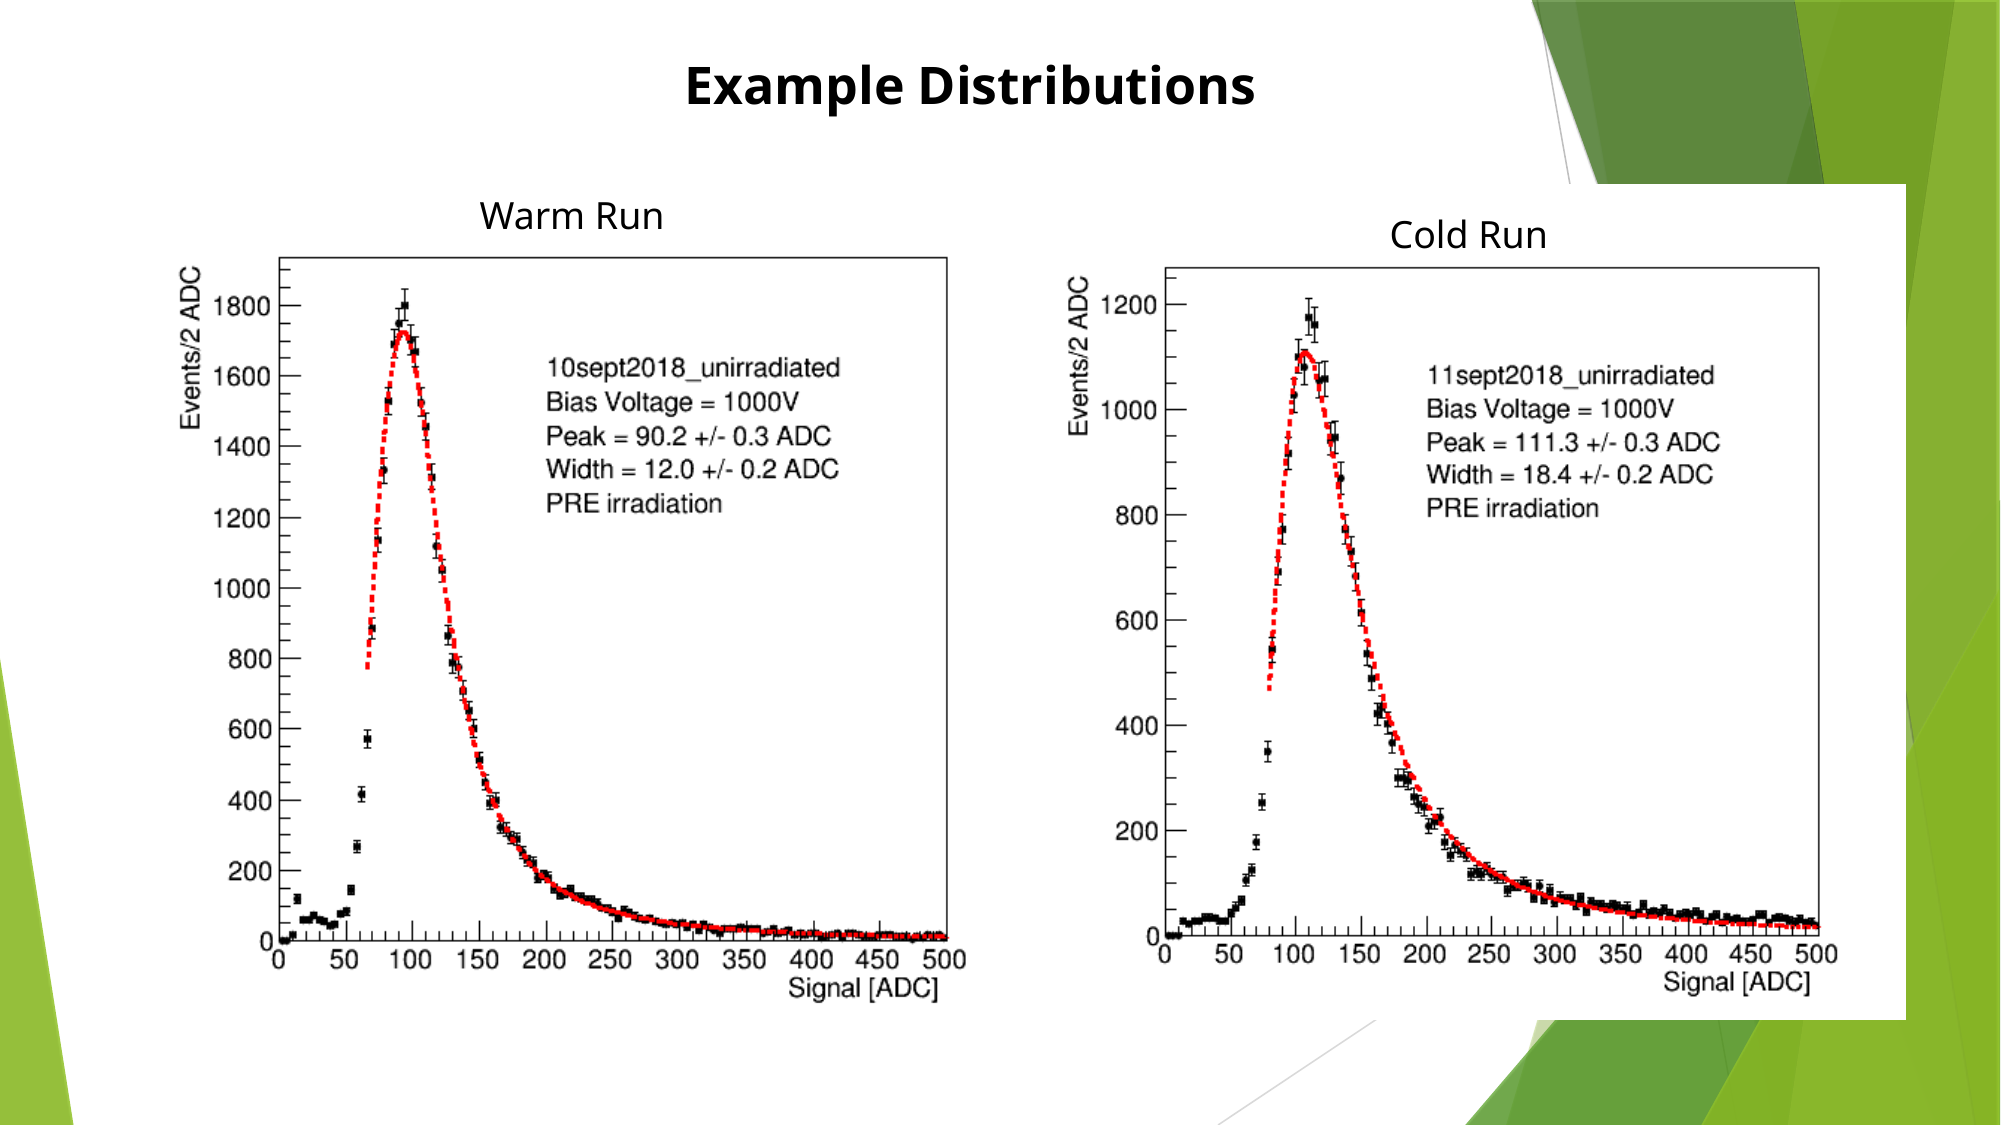

# Example Distributions
Warm Run
Cold Run